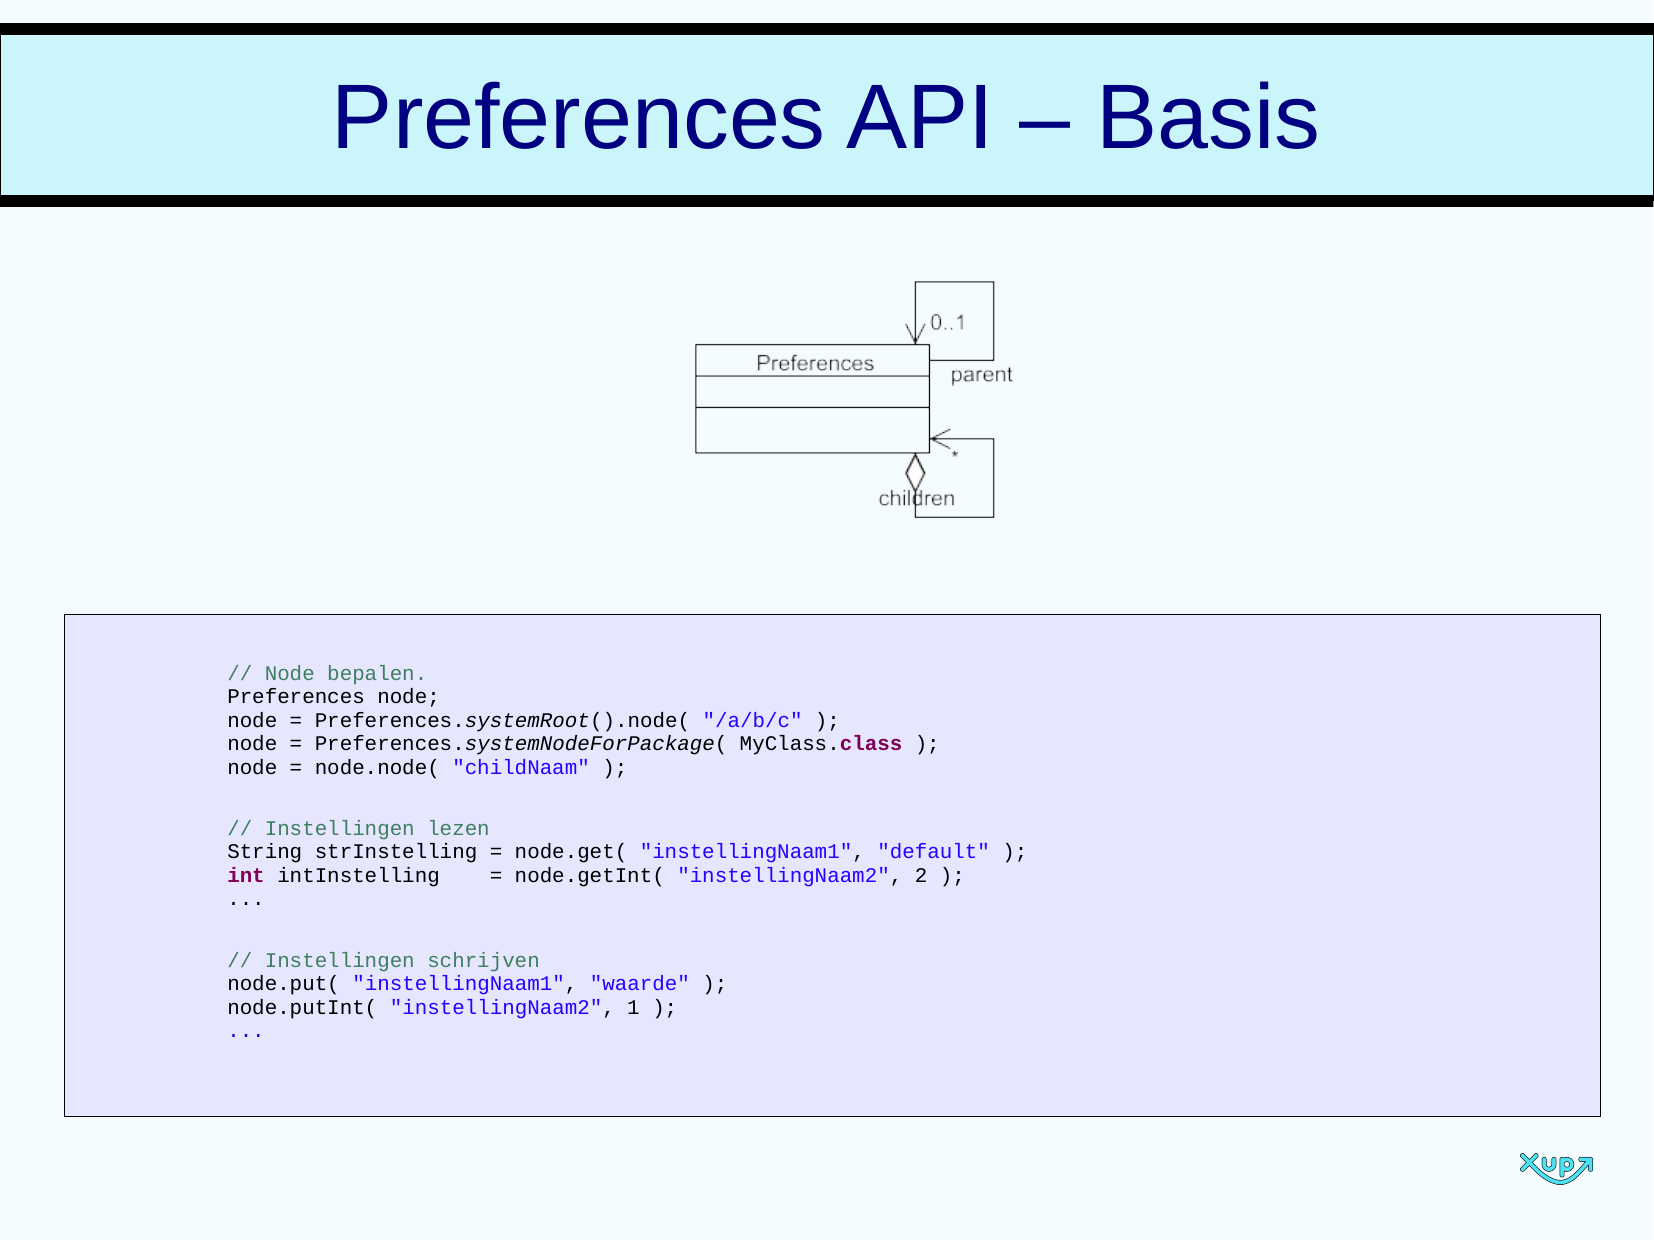

# Preferences API – Basis
		// Node bepalen.
		Preferences node;
		node = Preferences.systemRoot().node( "/a/b/c" );
		node = Preferences.systemNodeForPackage( MyClass.class );
		node = node.node( "childNaam" );
		// Instellingen lezen
		String strInstelling = node.get( "instellingNaam1", "default" );
		int intInstelling = node.getInt( "instellingNaam2", 2 );
		...
		// Instellingen schrijven
		node.put( "instellingNaam1", "waarde" );
		node.putInt( "instellingNaam2", 1 );
		...